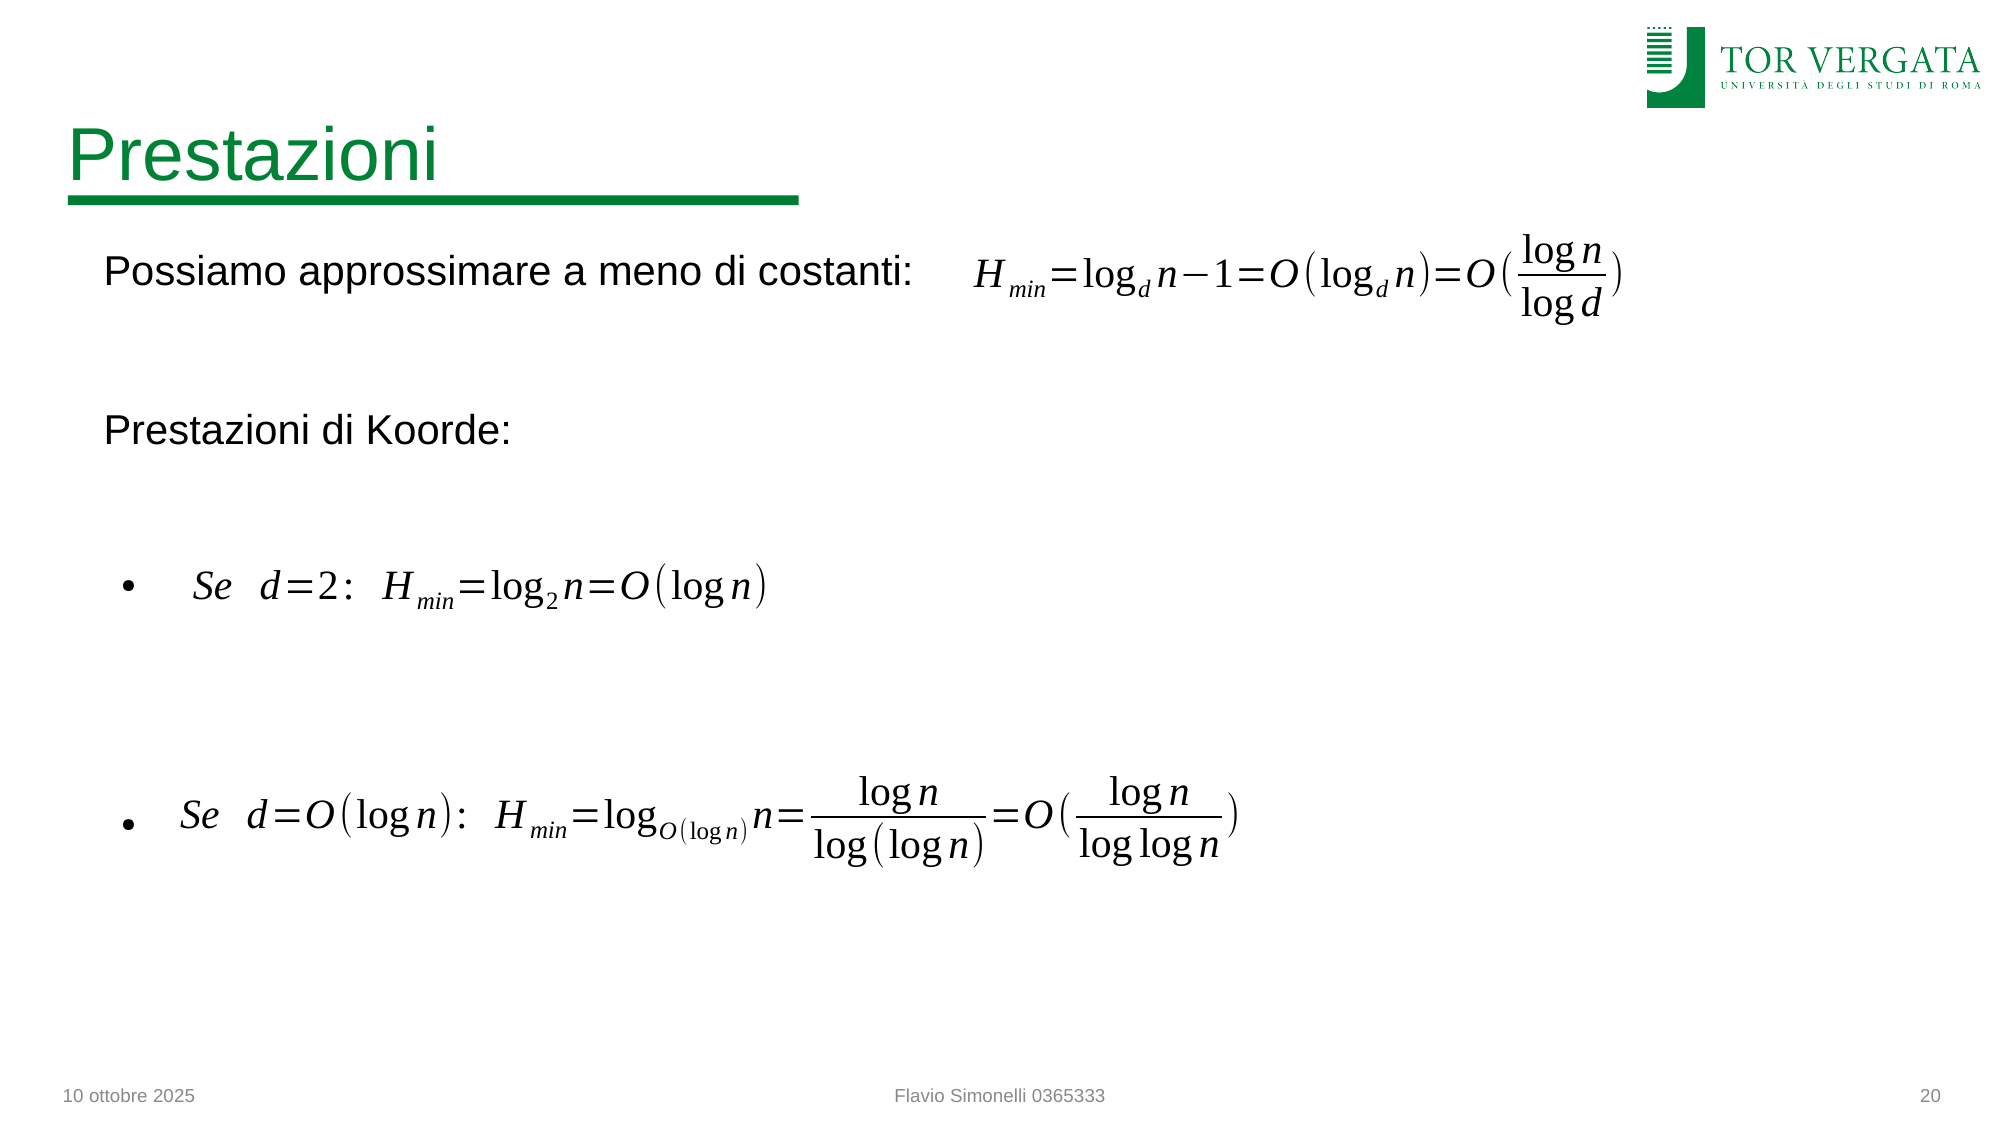

# Prestazioni
Possiamo approssimare a meno di costanti:
Prestazioni di Koorde:
10 ottobre 2025
Flavio Simonelli 0365333
20